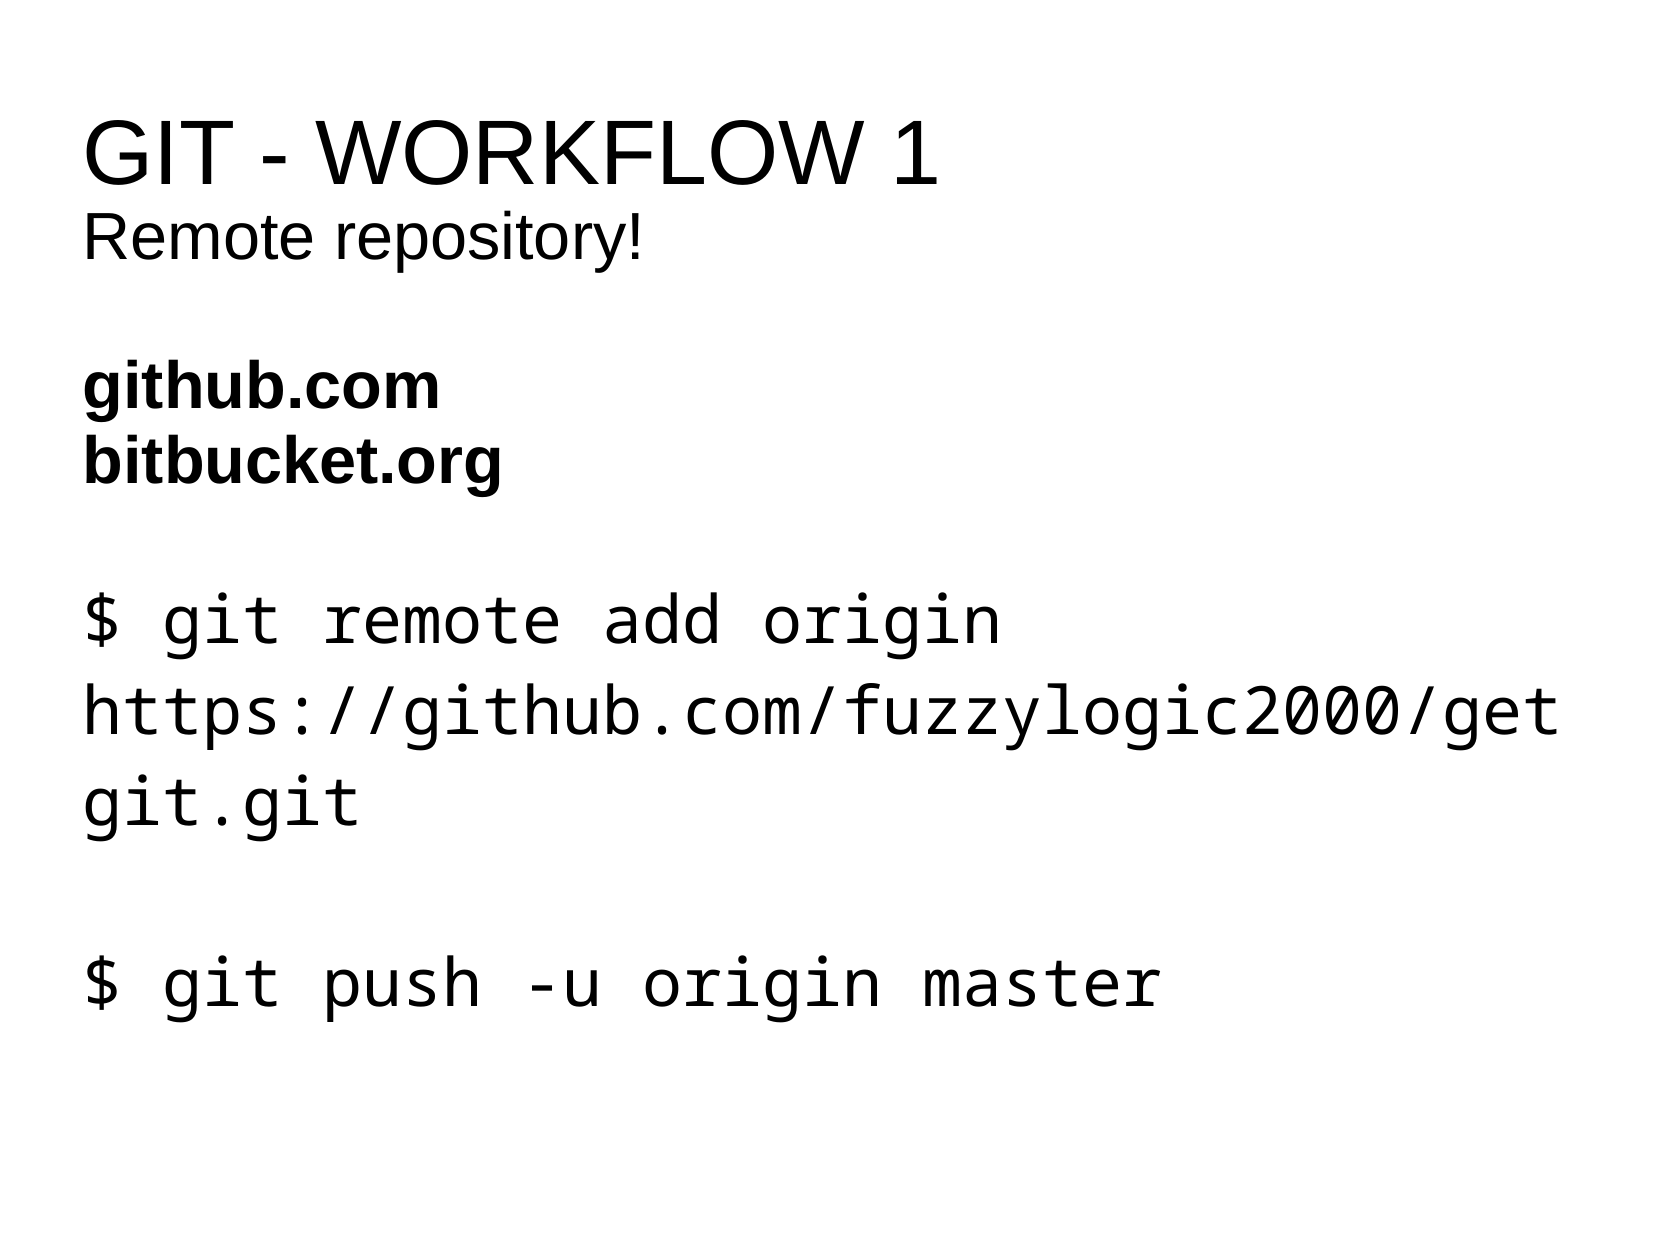

# GIT - WORKFLOW 1
Remote repository!
github.com
bitbucket.org
$ git remote add origin https://github.com/fuzzylogic2000/getgit.git
$ git push -u origin master